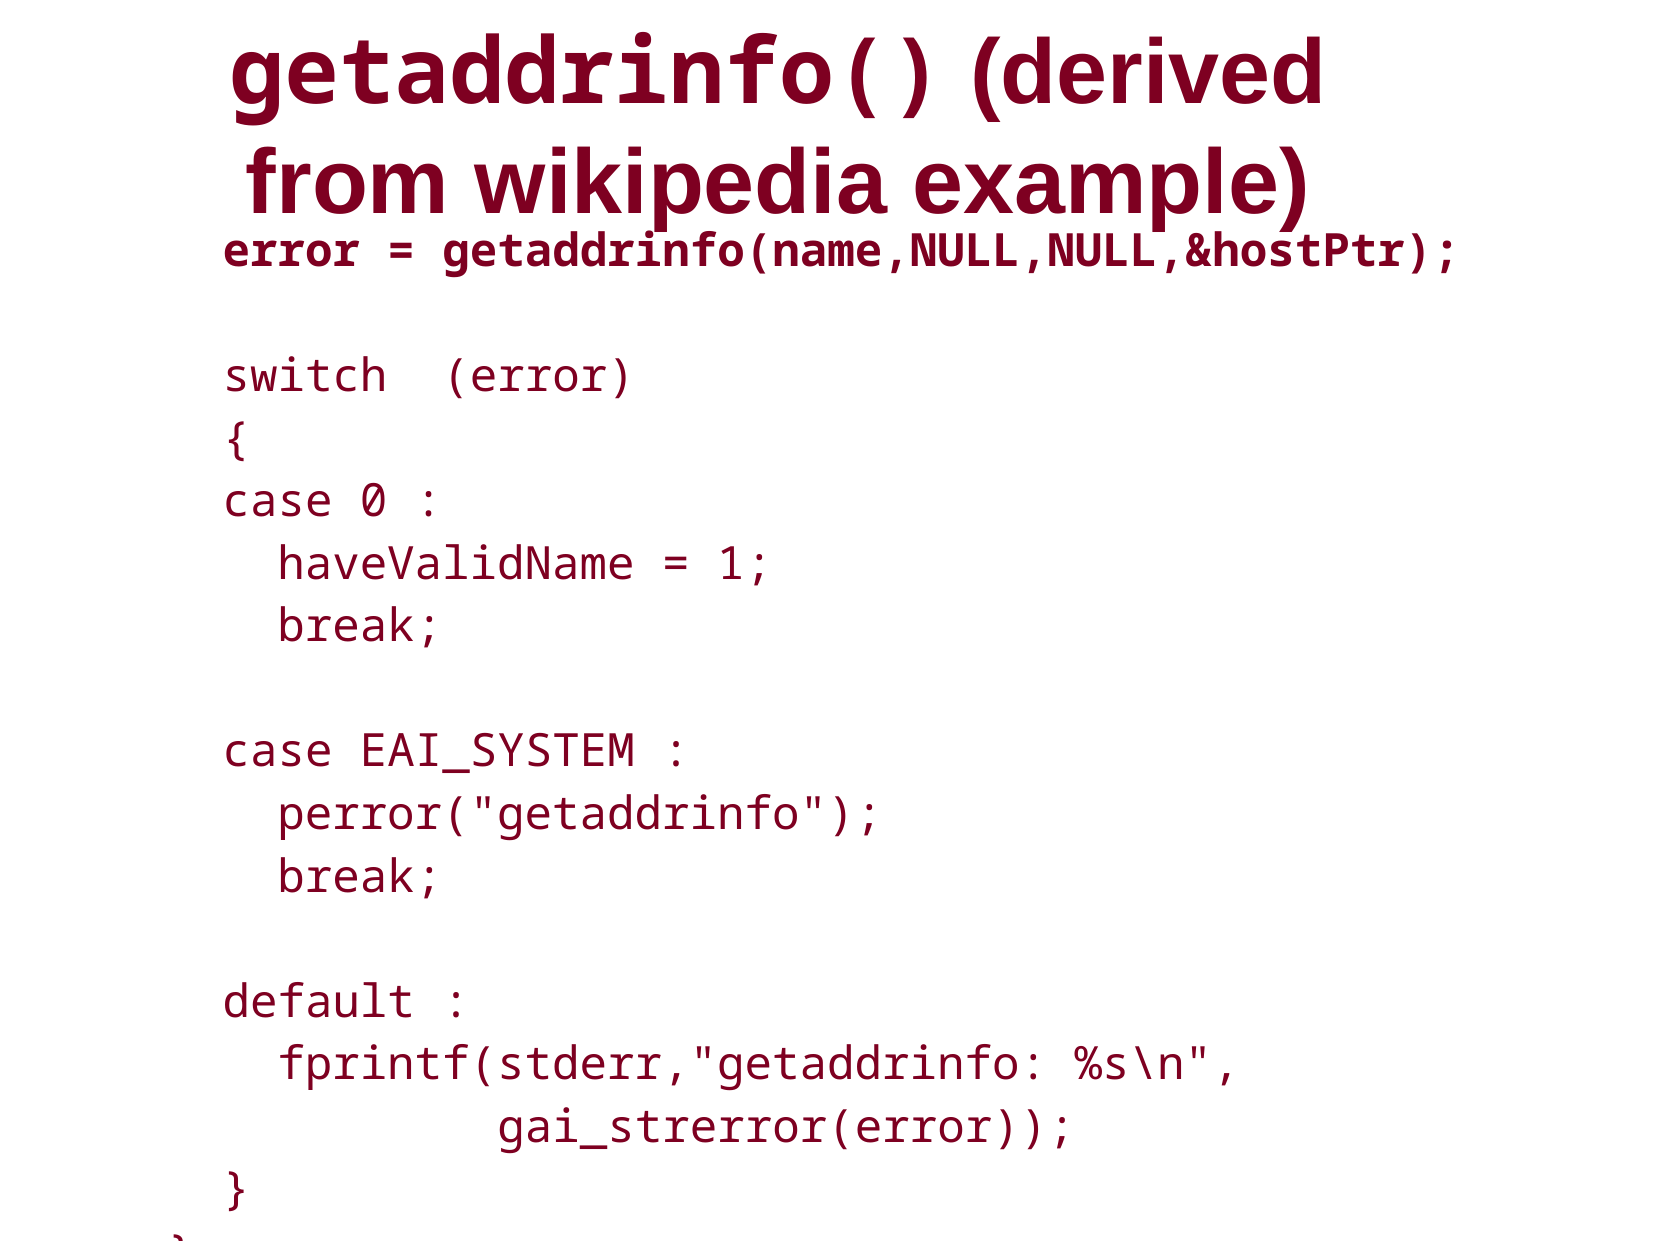

# getaddrinfo() (derived from wikipedia example)
 error = getaddrinfo(name,NULL,NULL,&hostPtr);
 switch (error)
 {
 case 0 :
 haveValidName = 1;
 break;
 case EAI_SYSTEM :
 perror("getaddrinfo");
 break;
 default :
 fprintf(stderr,"getaddrinfo: %s\n",
 gai_strerror(error));
 }
 }